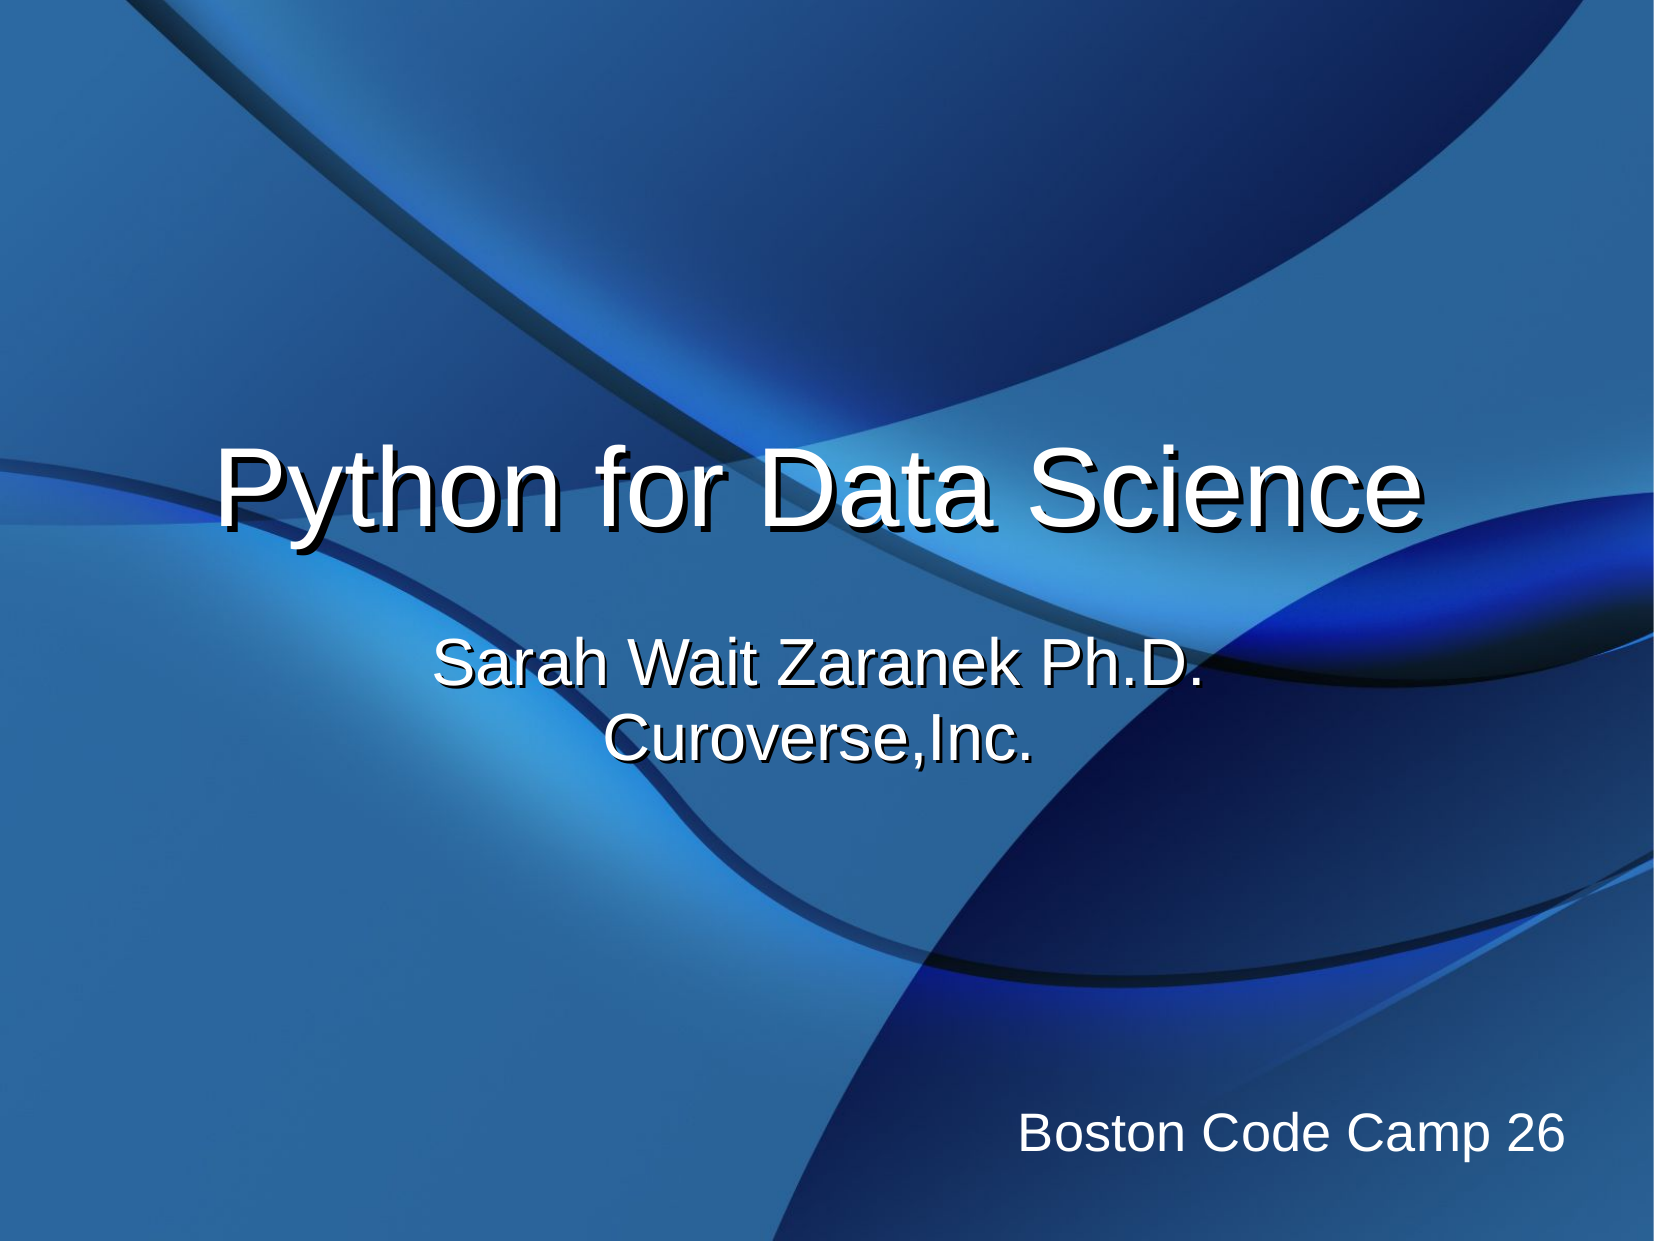

# Python for Data Science
Sarah Wait Zaranek Ph.D.
Curoverse,Inc.
Boston Code Camp 26